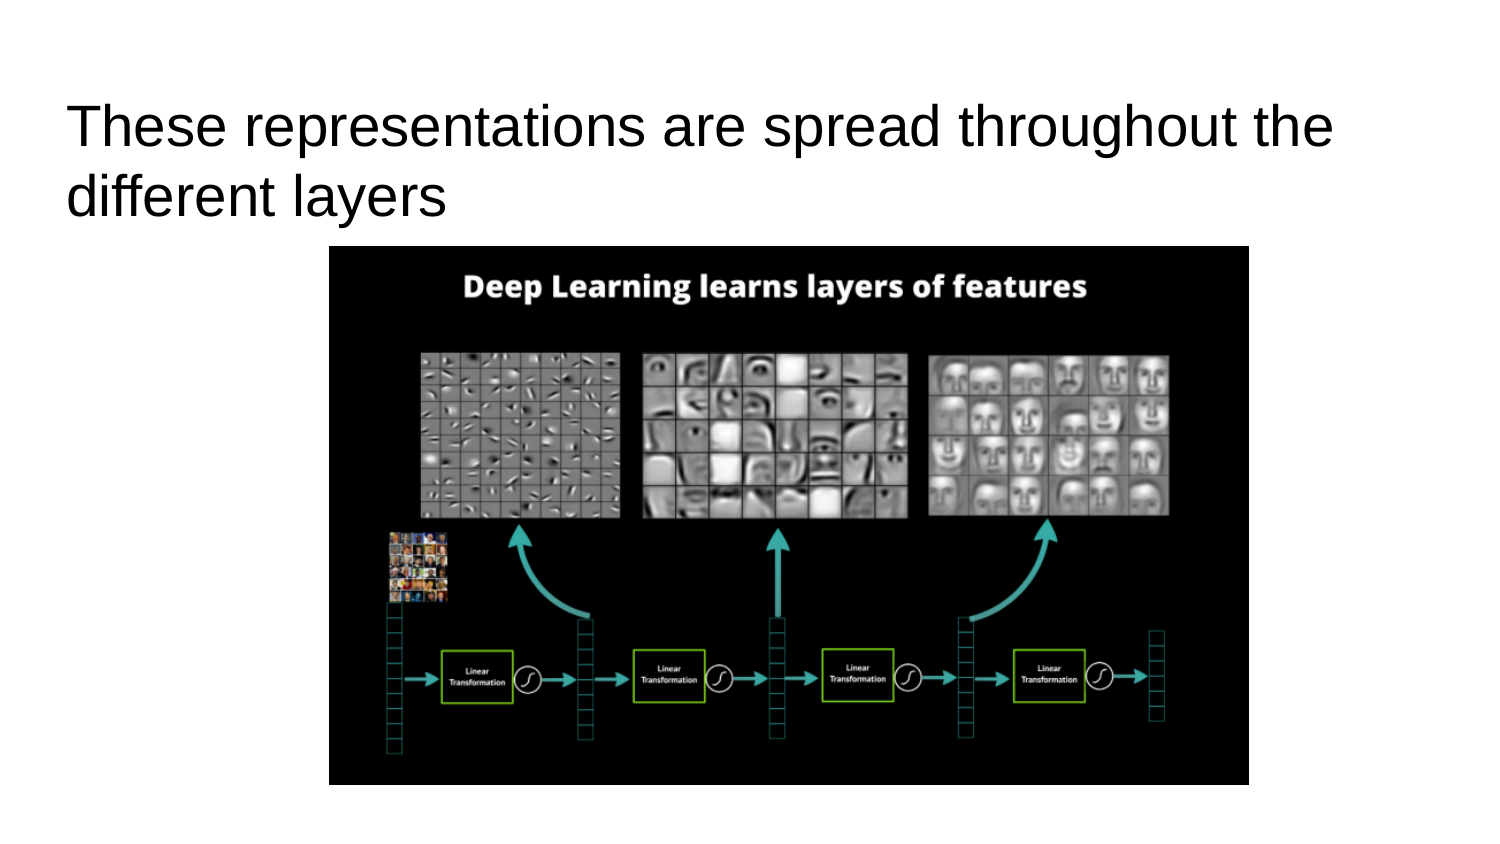

# These representations are spread throughout the different layers